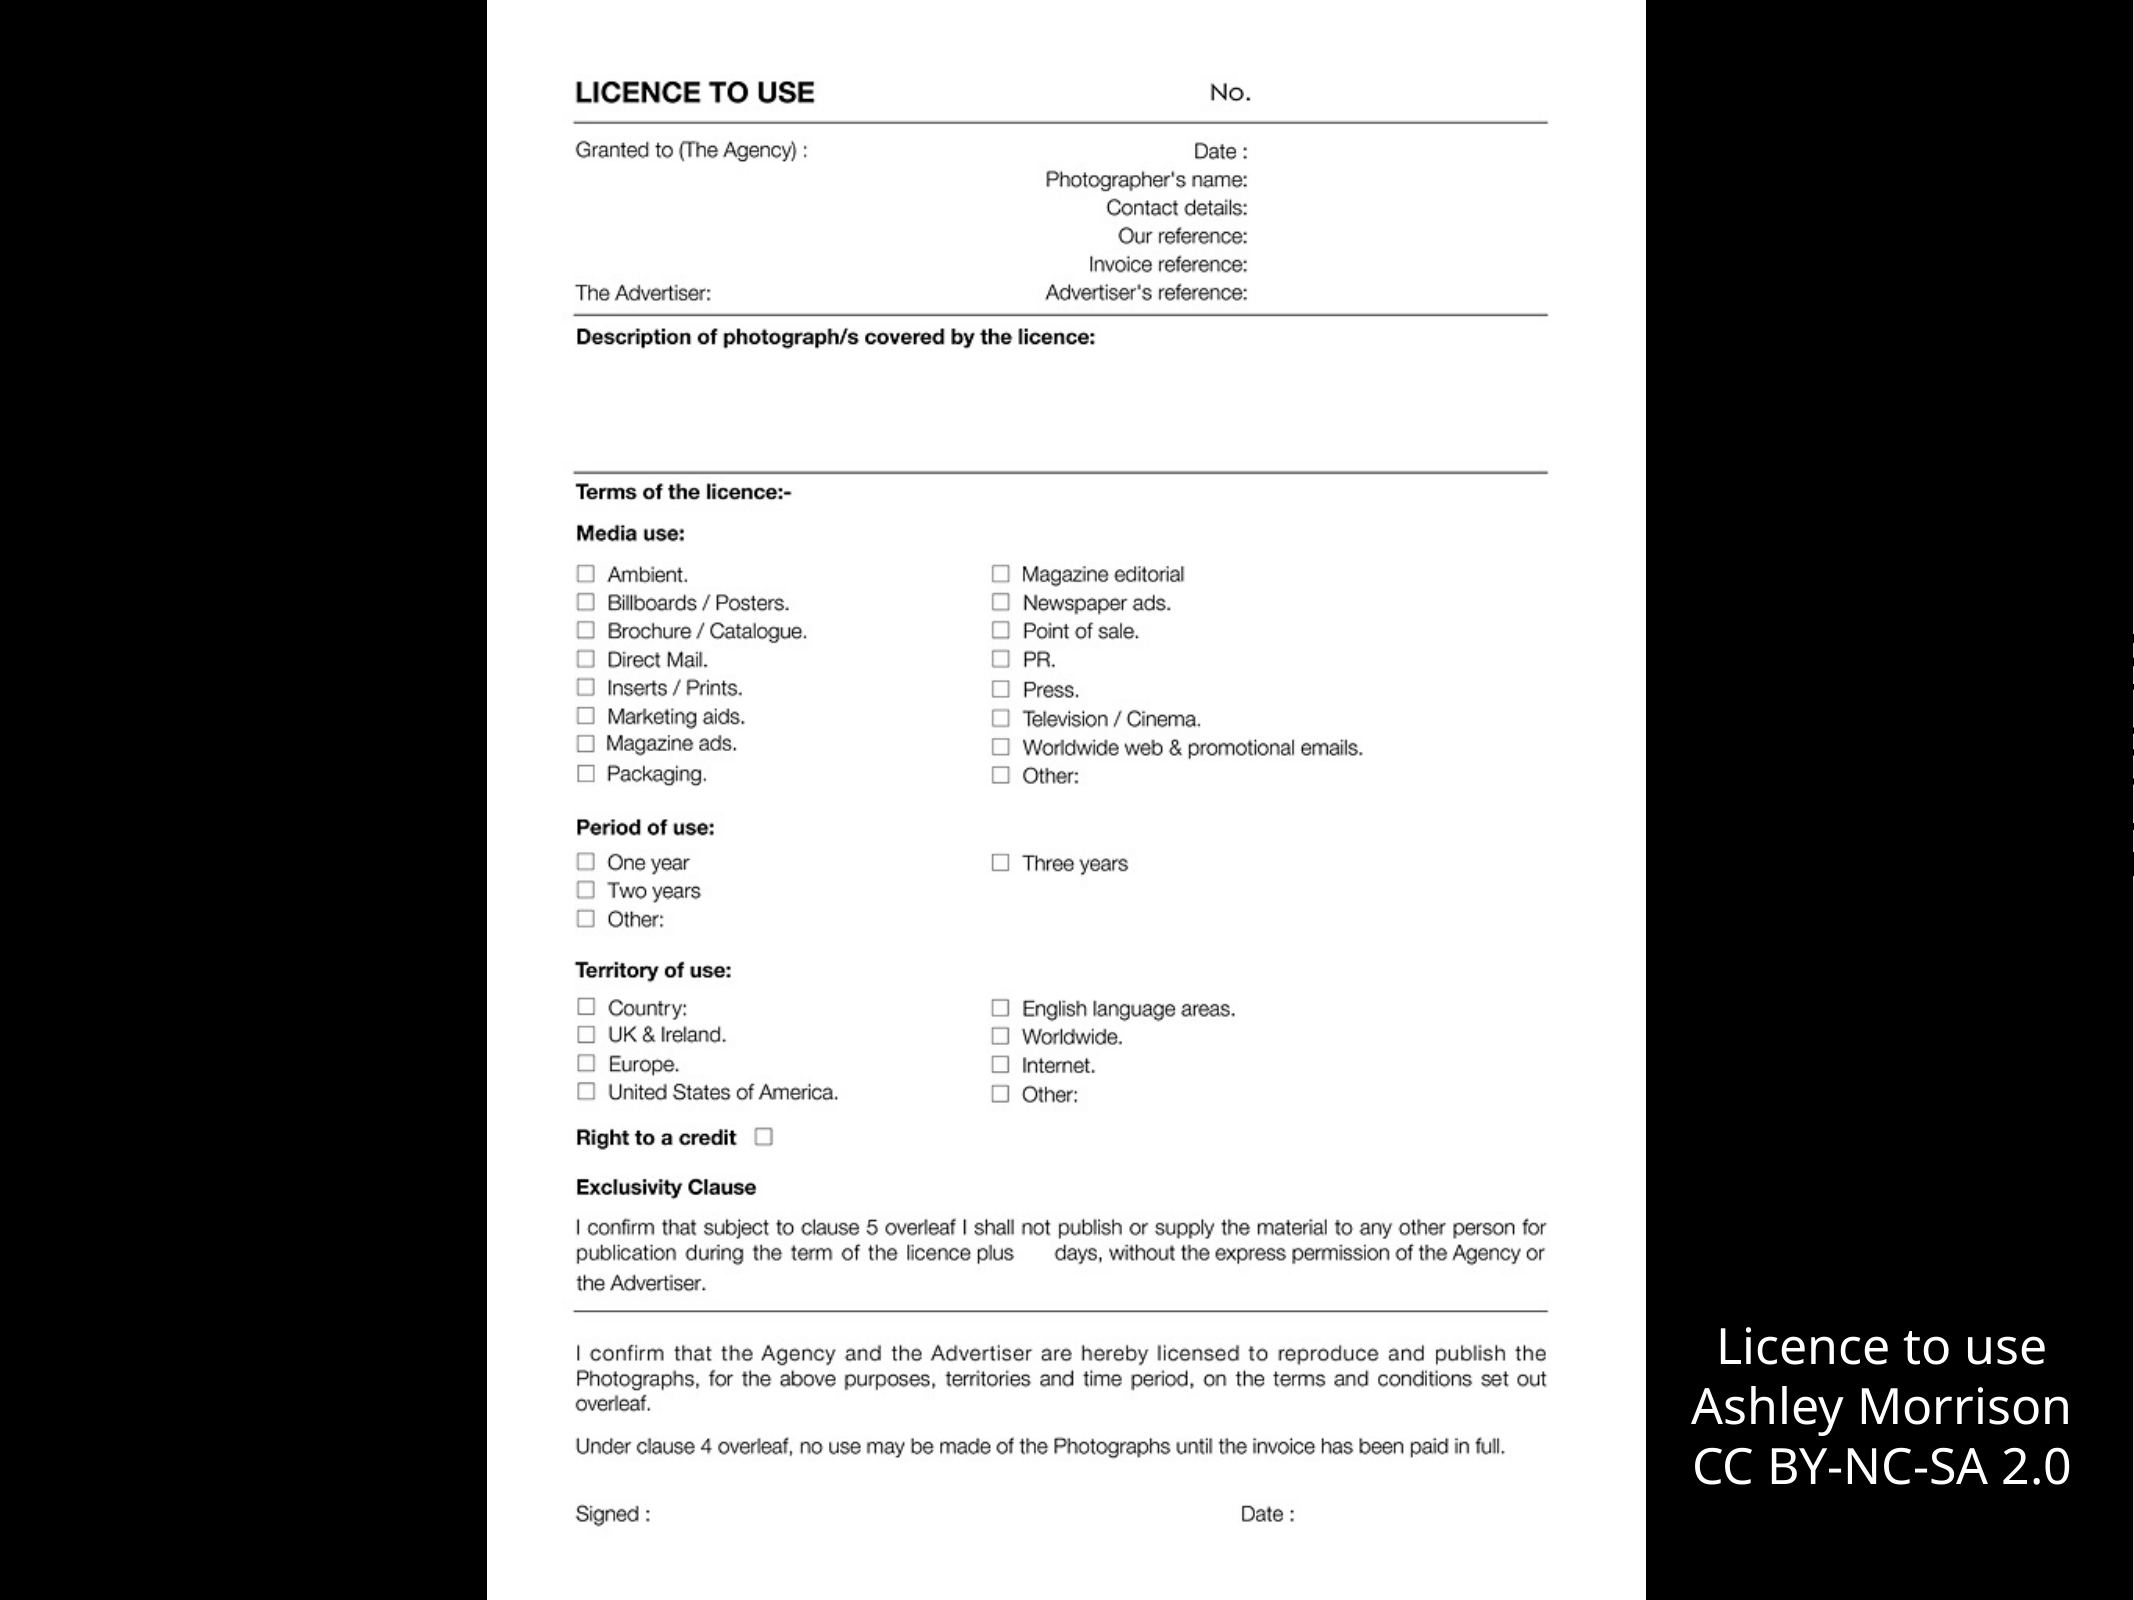

https://www.flickr.com/photos/37637197@N08/5794785888/in/photolist-9Q4MXw-rjoGnm-82LJ6Z-98KyuS-98Grfr-98KyrS-98Gq88-8XLxaW-qDUWb-82PU2G-3KyJpy-oz36XT-3dbKTF-8XLzA7-3uyvcZ-c6dZHo-8XLxKQ-pWsGnp-dNEki6-4mCjBn-9r5Q6C-82LJav-n5J9XN-n5JdVN-8XHwT6-8JgZgT-m56kuw-8XHw5e-qLFPY1-dAsrko-5JUGj-5JUJB-5JUDD-nifRk-nfV6Cm-nhFgU4-nfV8g1-r3DZLR-nhXxje-nhXACZ-q6S1ZB-nhXDM4-nhFeYS-r1mSN9-qLPvUX-r1X6V3-qLeaCH-r1X72f-nfVipY-4ccjpf
Licence to use
Ashley Morrison
CC BY-NC-SA 2.0